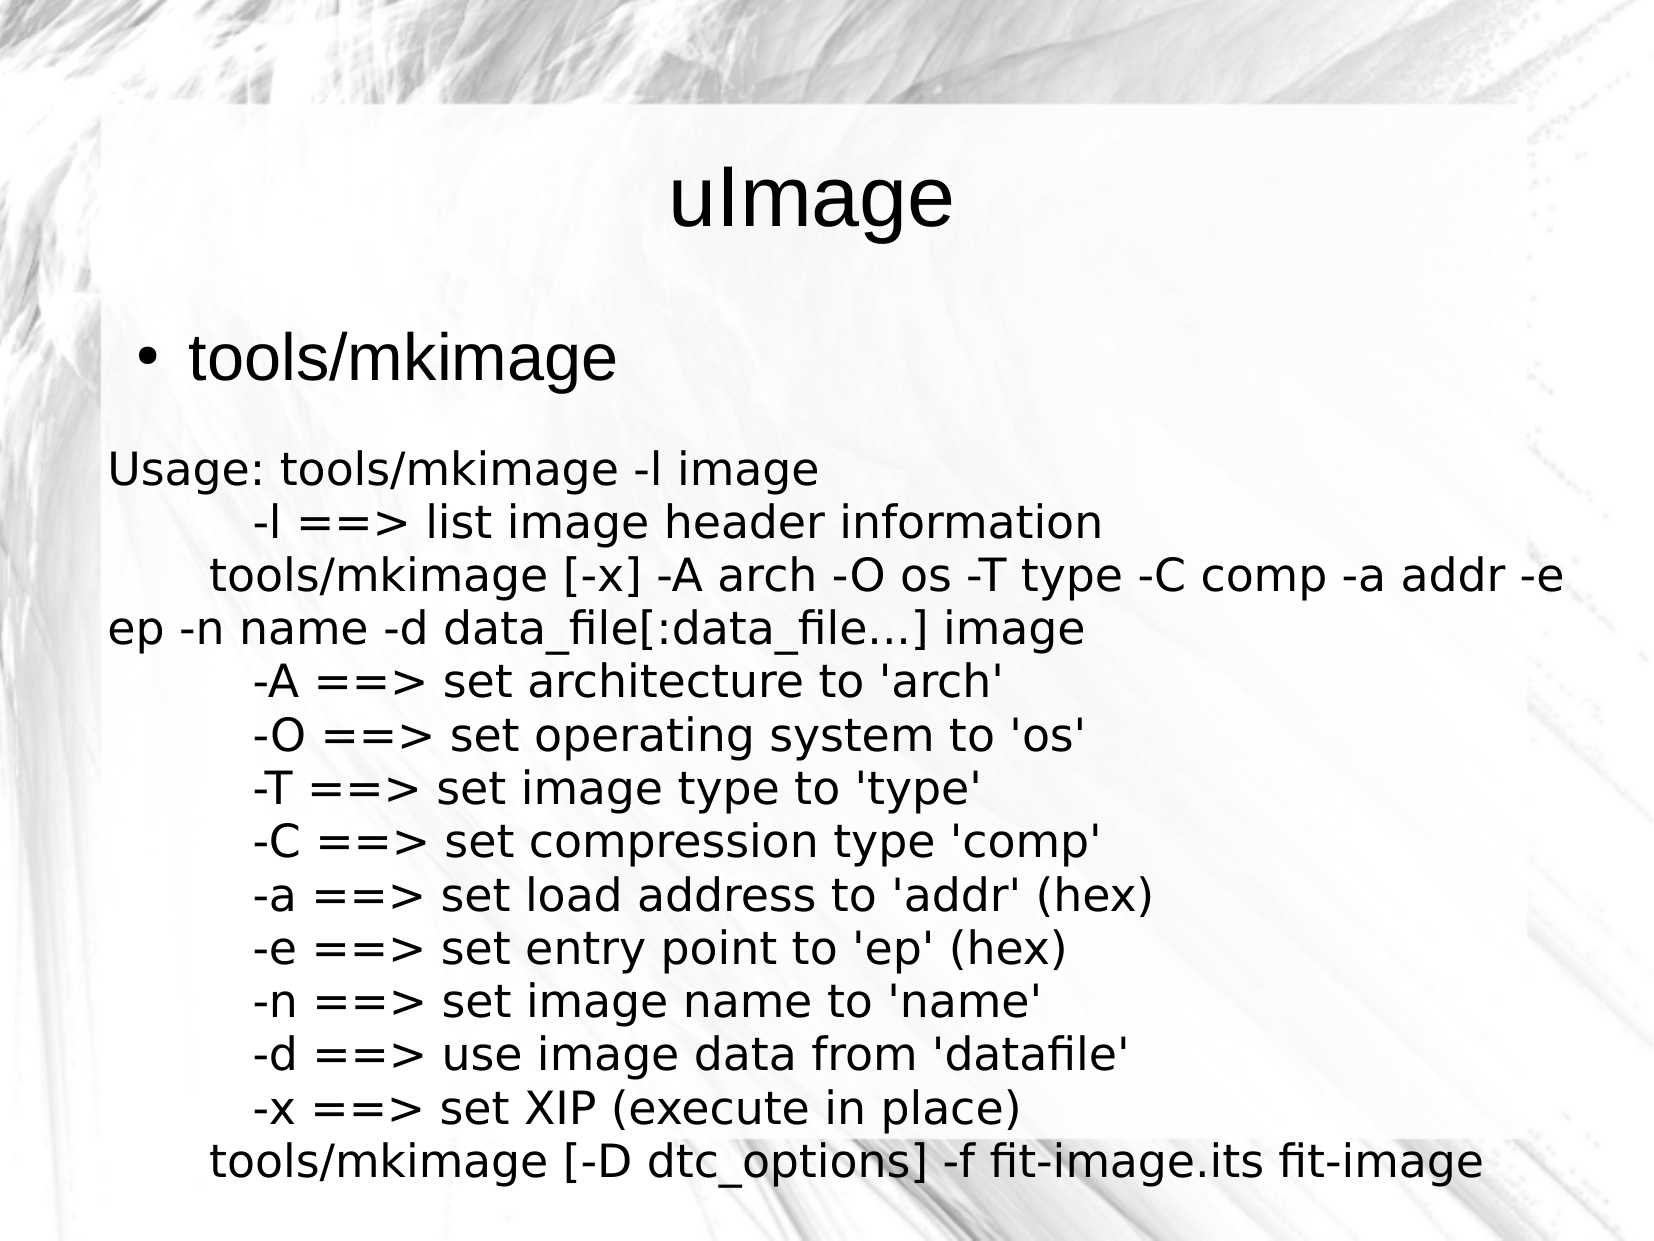

# uImage
tools/mkimage
Usage: tools/mkimage -l image
 -l ==> list image header information
 tools/mkimage [-x] -A arch -O os -T type -C comp -a addr -e ep -n name -d data_file[:data_file...] image
 -A ==> set architecture to 'arch'
 -O ==> set operating system to 'os'
 -T ==> set image type to 'type'
 -C ==> set compression type 'comp'
 -a ==> set load address to 'addr' (hex)
 -e ==> set entry point to 'ep' (hex)
 -n ==> set image name to 'name'
 -d ==> use image data from 'datafile'
 -x ==> set XIP (execute in place)
 tools/mkimage [-D dtc_options] -f fit-image.its fit-image